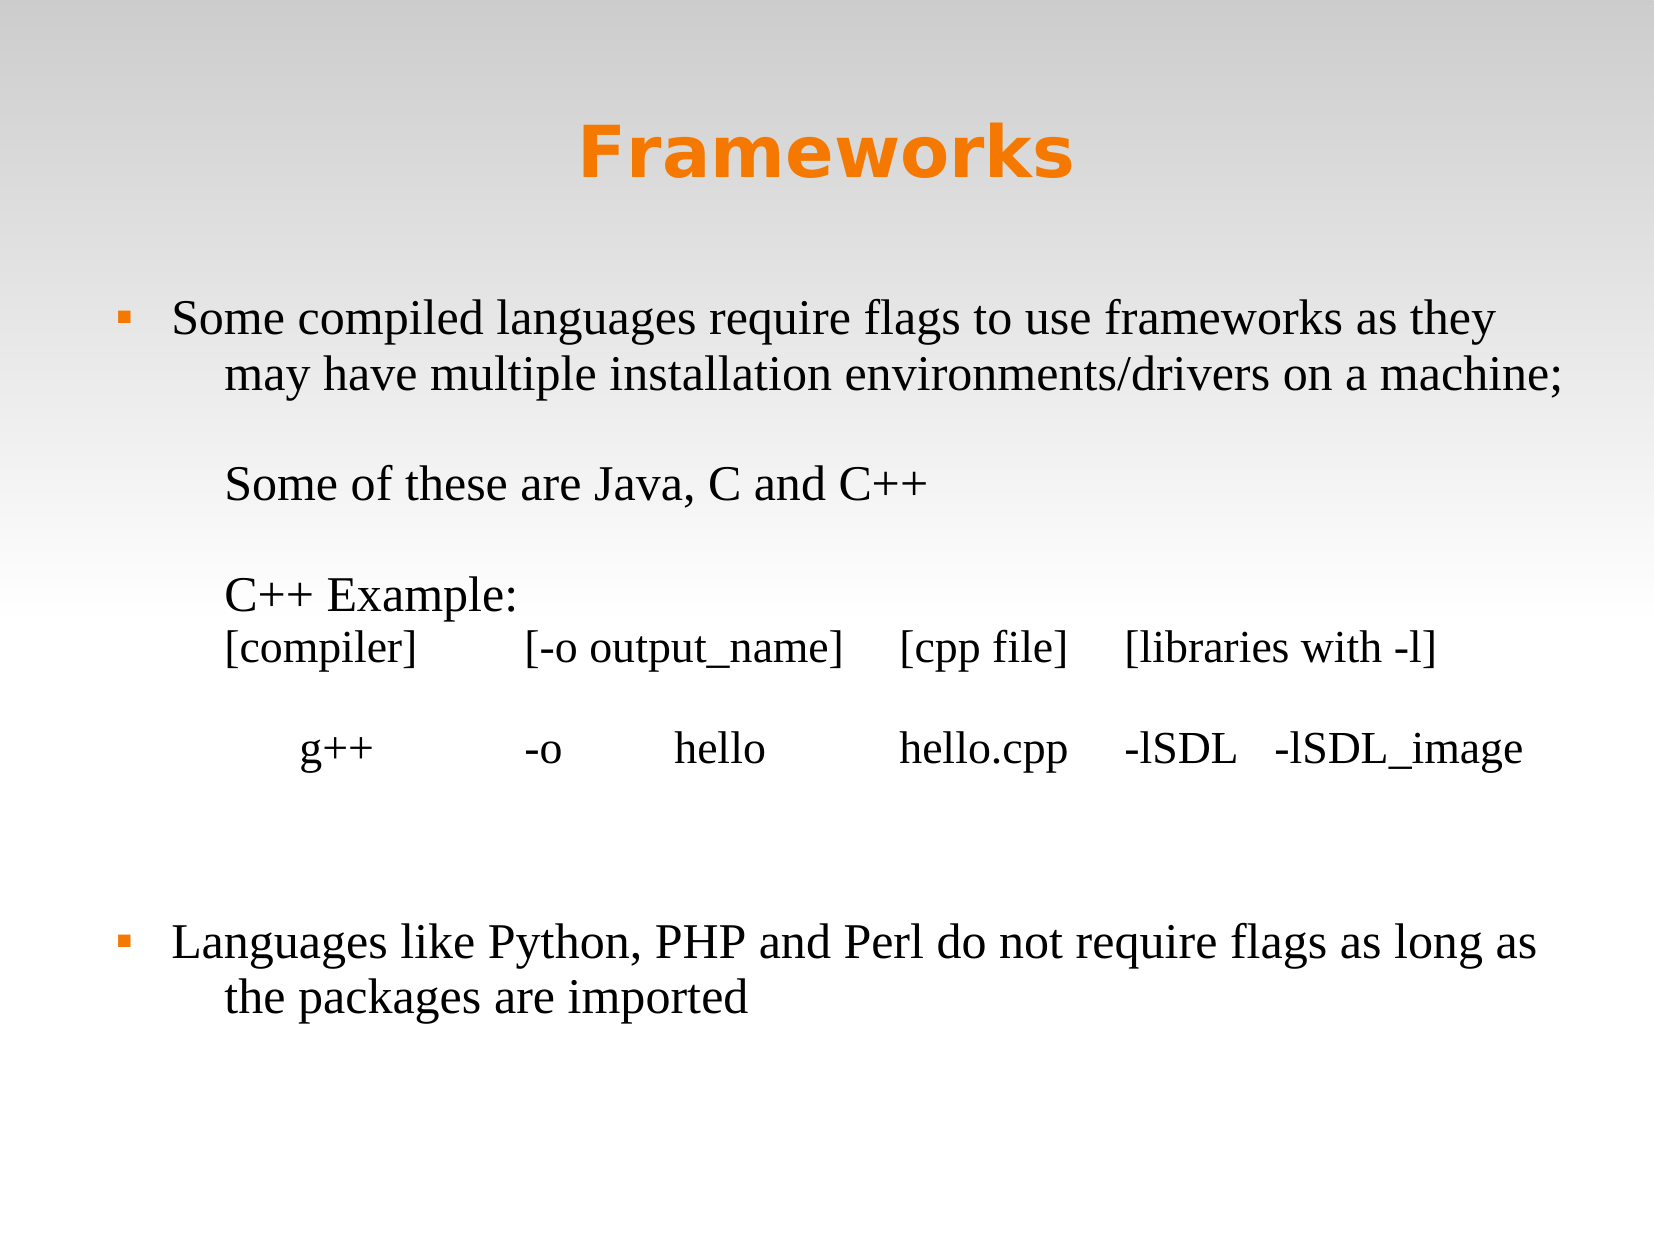

# Frameworks
Some compiled languages require flags to use frameworks as they may have multiple installation environments/drivers on a machine;
Some of these are Java, C and C++
C++ Example:
[compiler]		[-o output_name]	[cpp file]	[libraries with -l]
	g++			-o		hello		hello.cpp	-lSDL	-lSDL_image
Languages like Python, PHP and Perl do not require flags as long as the packages are imported